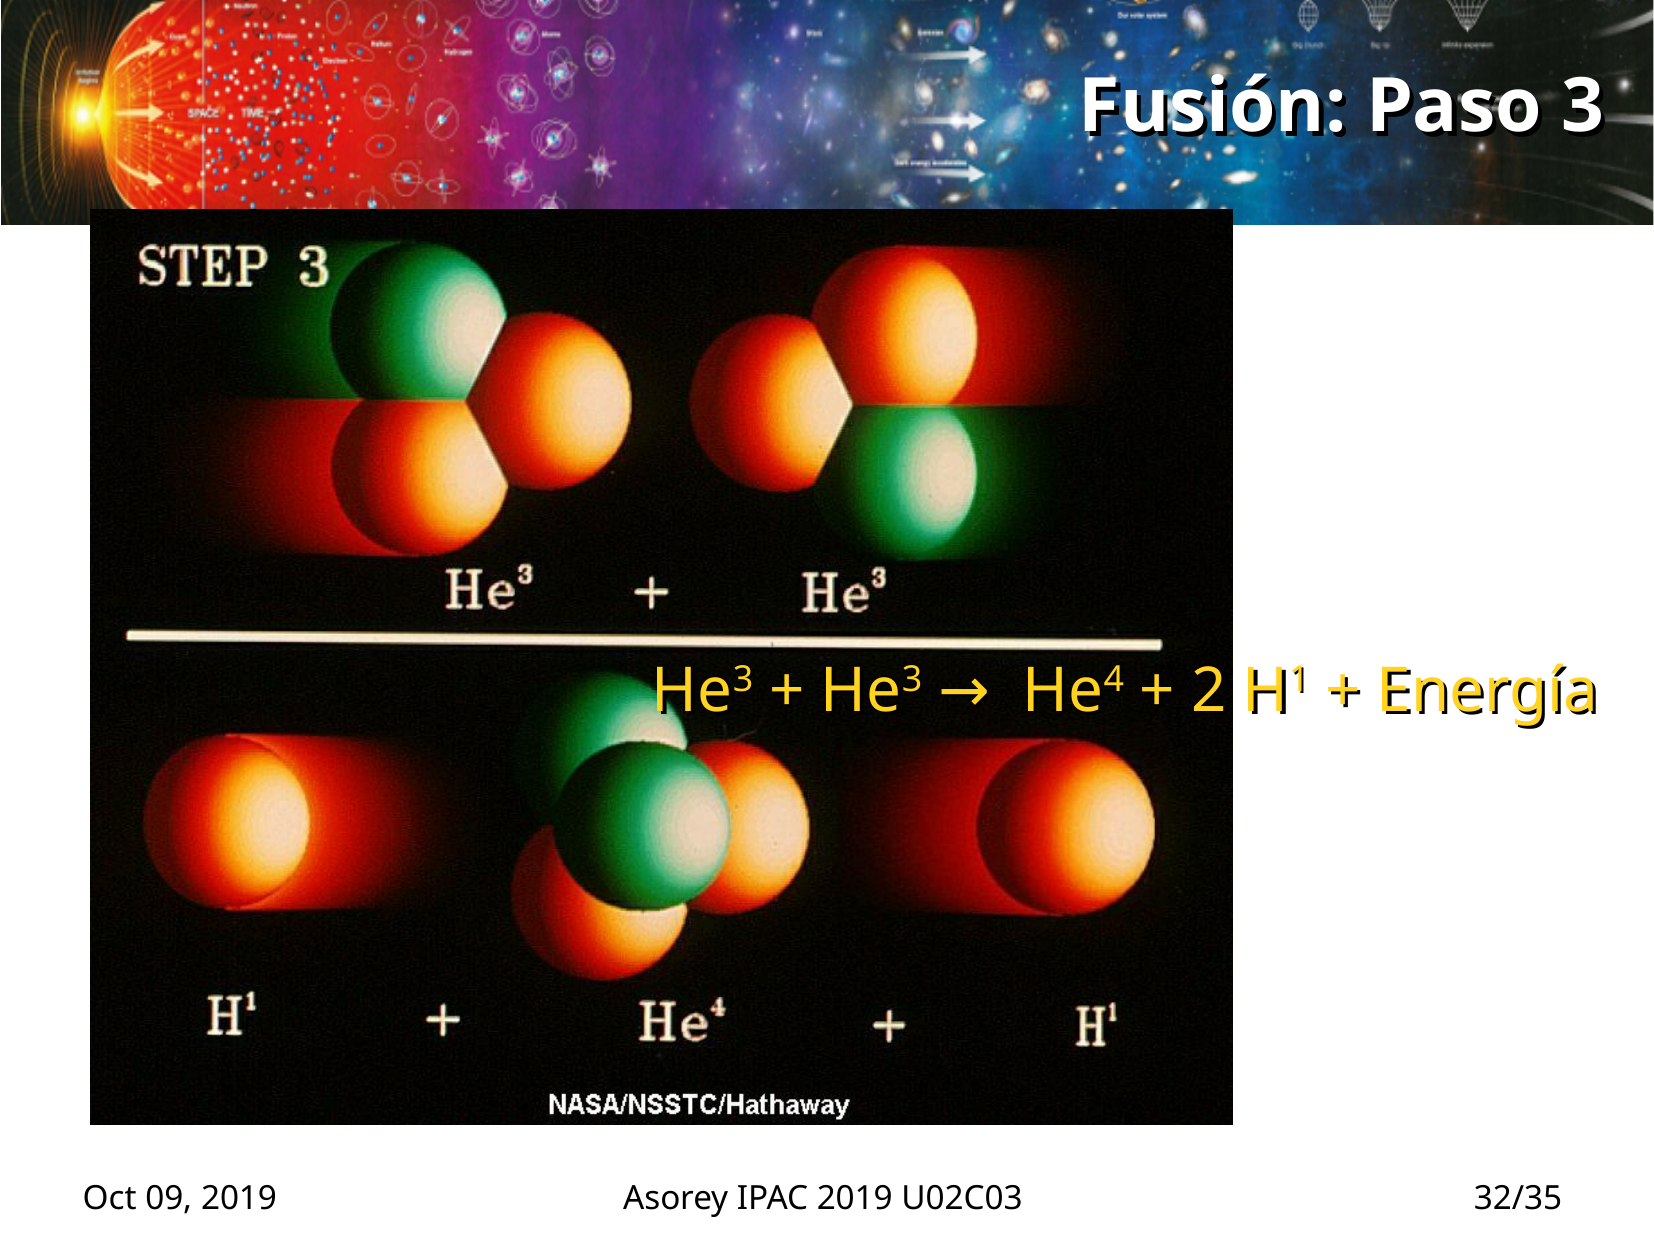

# Fusión: Paso 3
 He3 + He3 → He4 + 2 H1 + Energía
Oct 09, 2019
Asorey IPAC 2019 U02C03
32